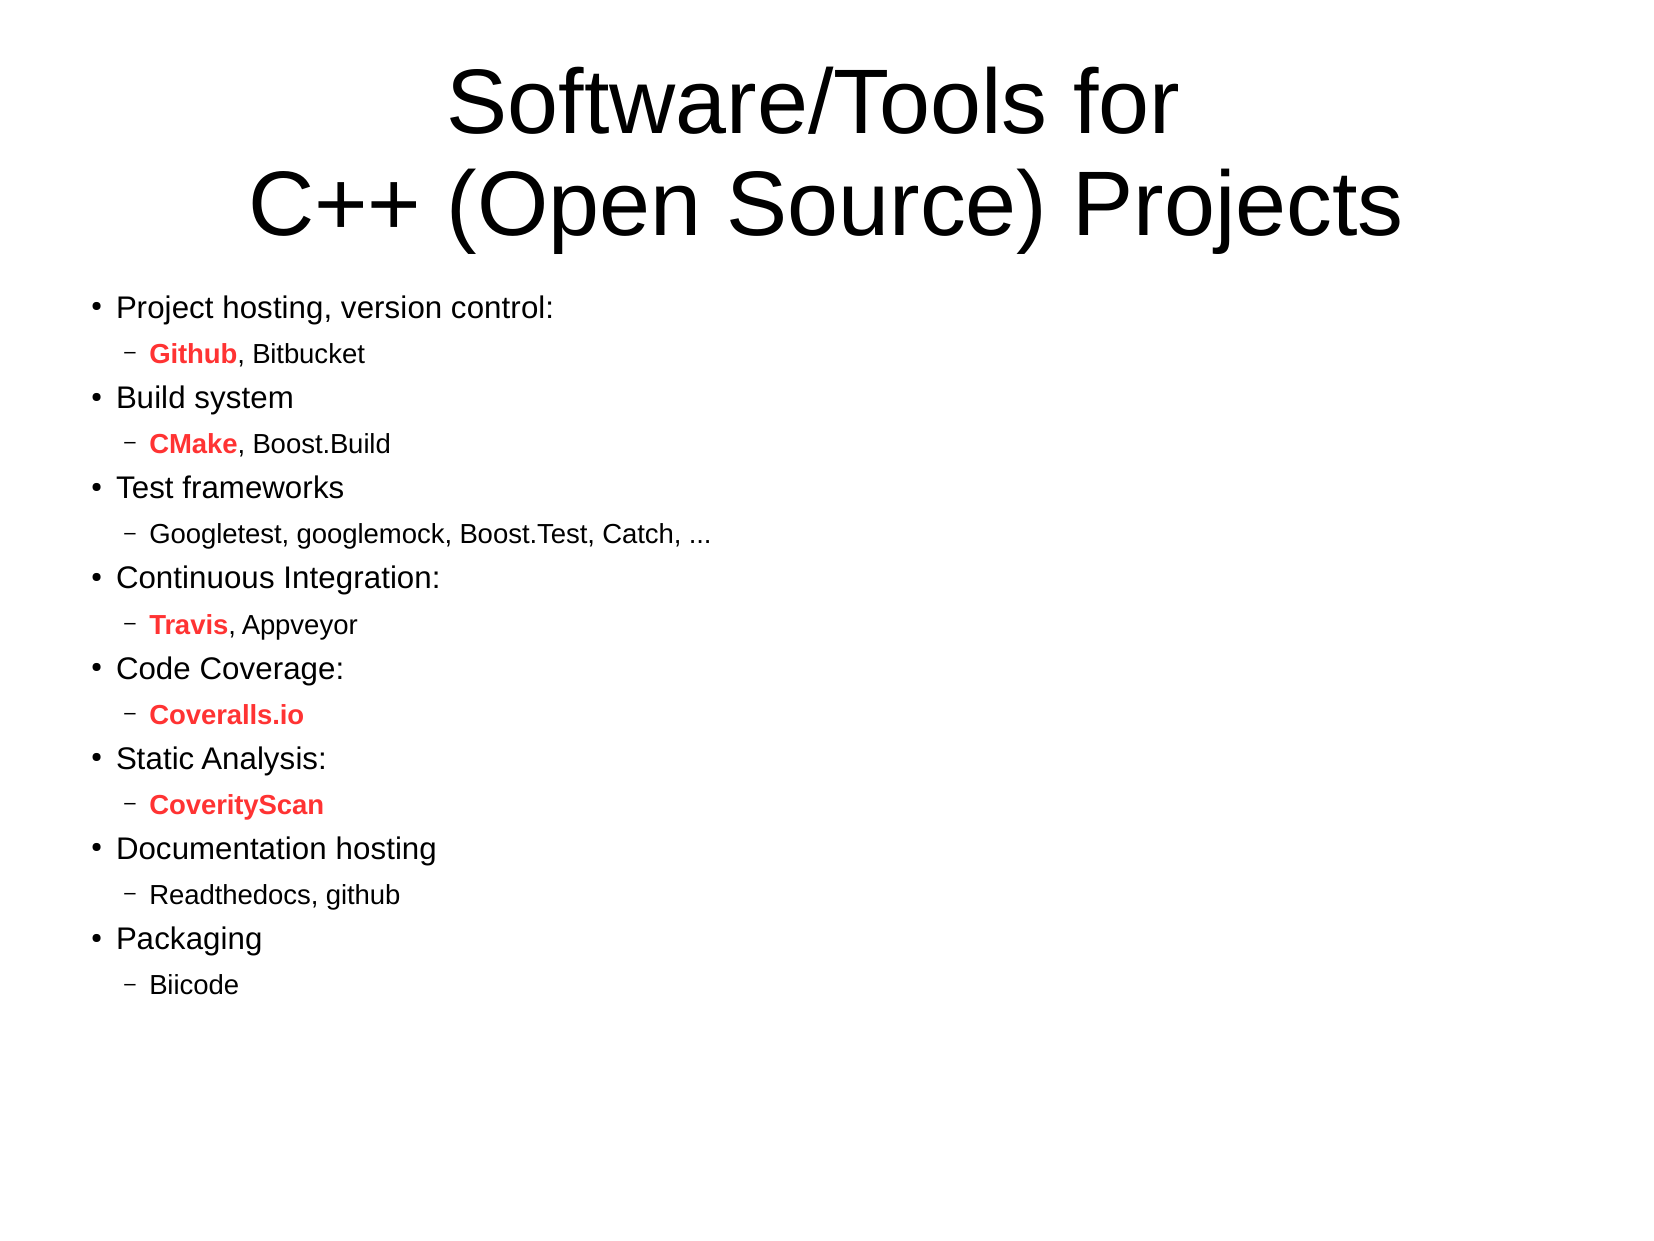

# Software/Tools for C++ (Open Source) Projects
Project hosting, version control:
Github, Bitbucket
Build system
CMake, Boost.Build
Test frameworks
Googletest, googlemock, Boost.Test, Catch, ...
Continuous Integration:
Travis, Appveyor
Code Coverage:
Coveralls.io
Static Analysis:
CoverityScan
Documentation hosting
Readthedocs, github
Packaging
Biicode